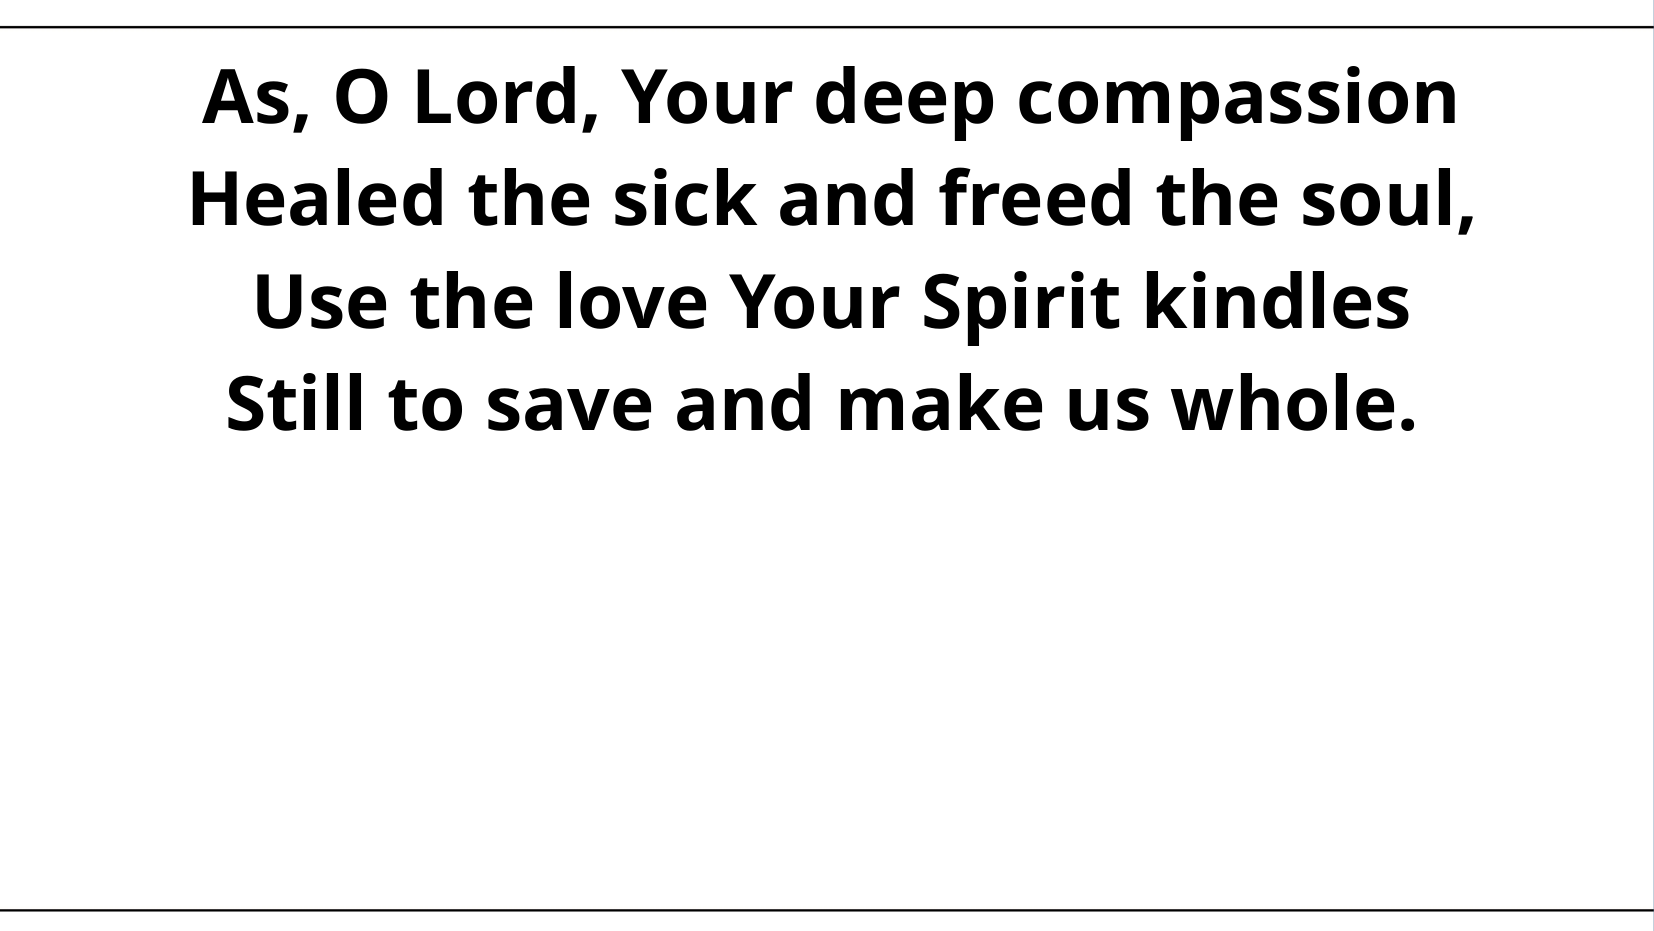

As, O Lord, Your deep compassion
Healed the sick and freed the soul,
Use the love Your Spirit kindles
Still to save and make us whole.